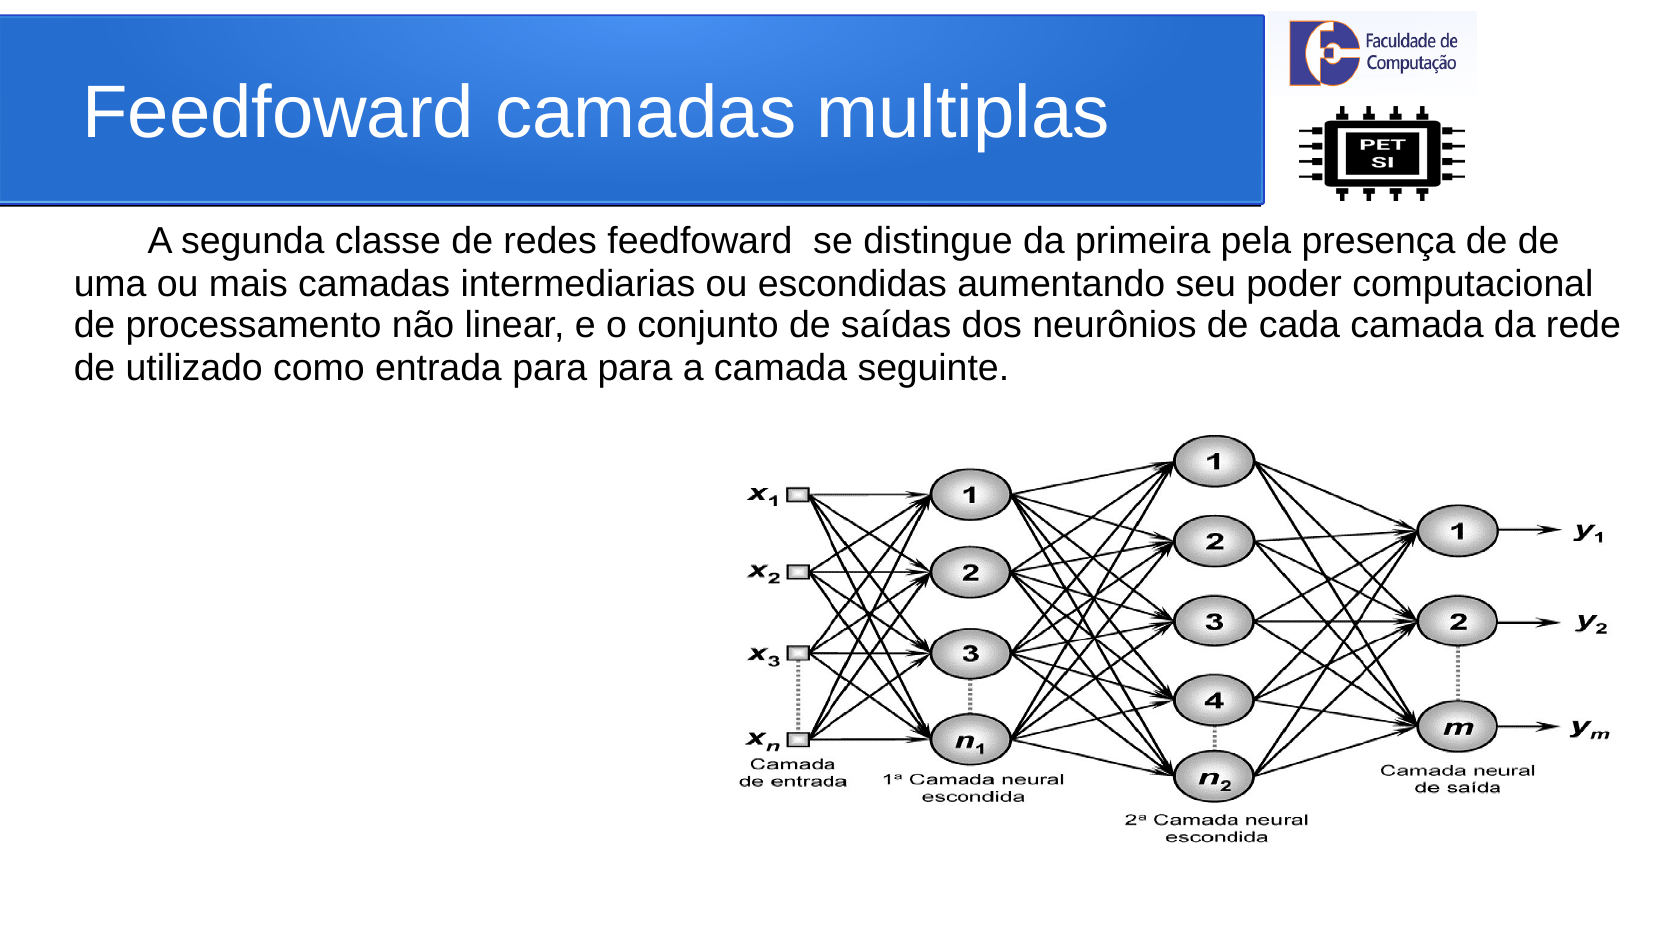

# Feedfoward camadas multiplas
	A segunda classe de redes feedfoward se distingue da primeira pela presença de de
uma ou mais camadas intermediarias ou escondidas aumentando seu poder computacional
de processamento não linear, e o conjunto de saídas dos neurônios de cada camada da rede
de utilizado como entrada para para a camada seguinte.